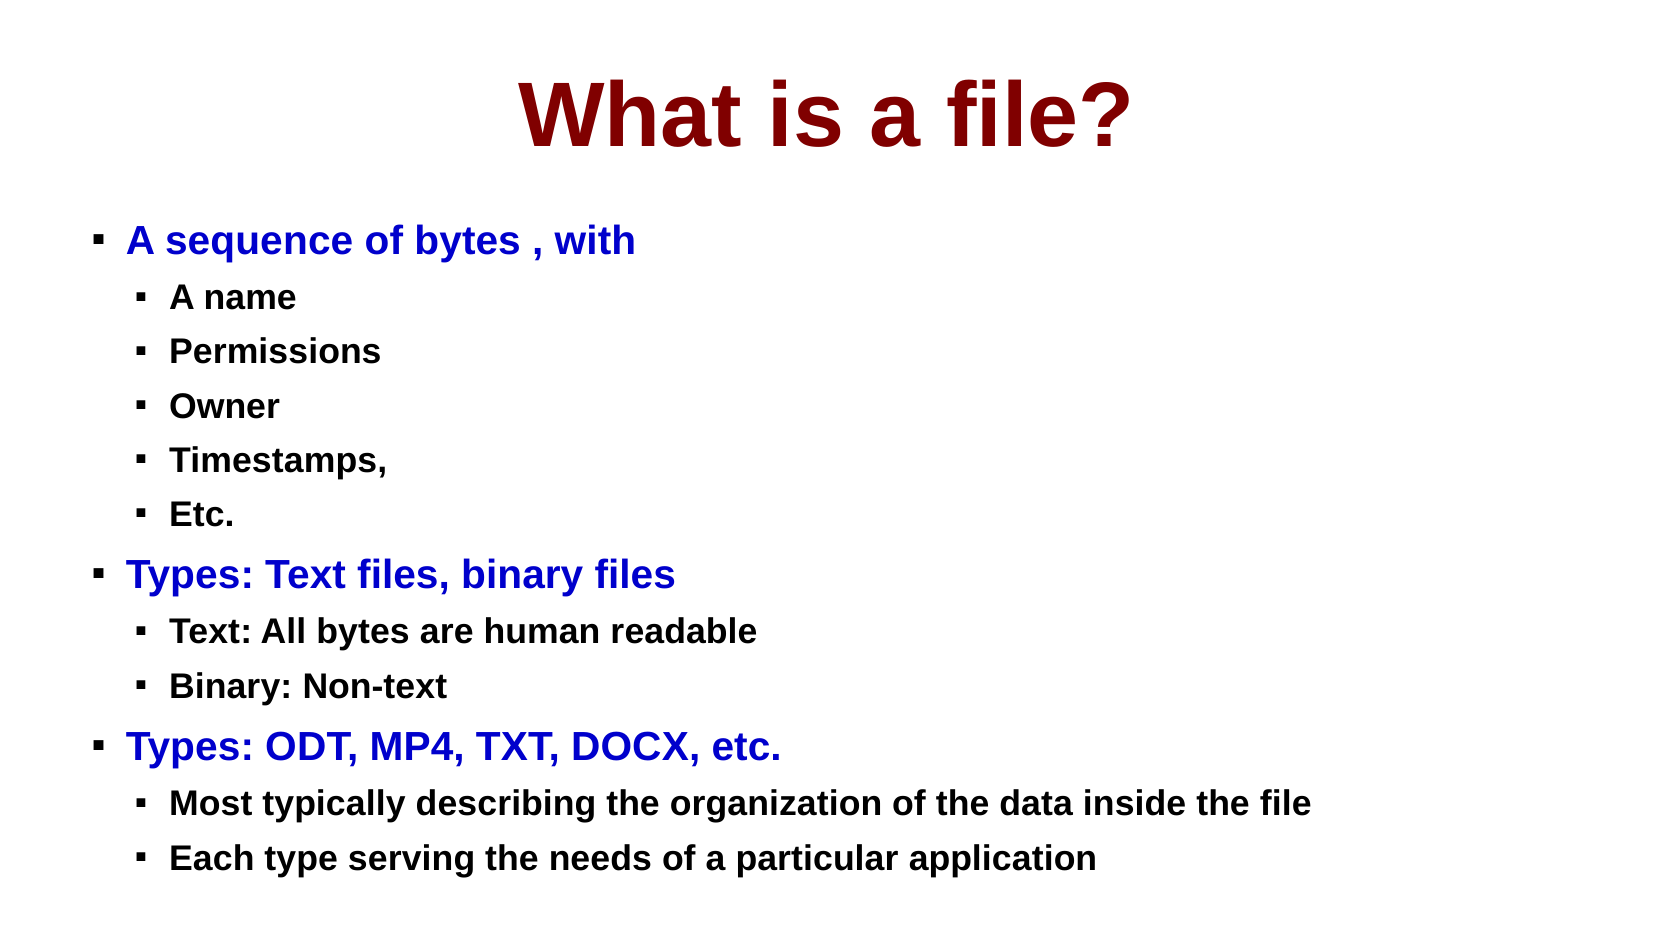

# What is a file?
A sequence of bytes , with
A name
Permissions
Owner
Timestamps,
Etc.
Types: Text files, binary files
Text: All bytes are human readable
Binary: Non-text
Types: ODT, MP4, TXT, DOCX, etc.
Most typically describing the organization of the data inside the file
Each type serving the needs of a particular application